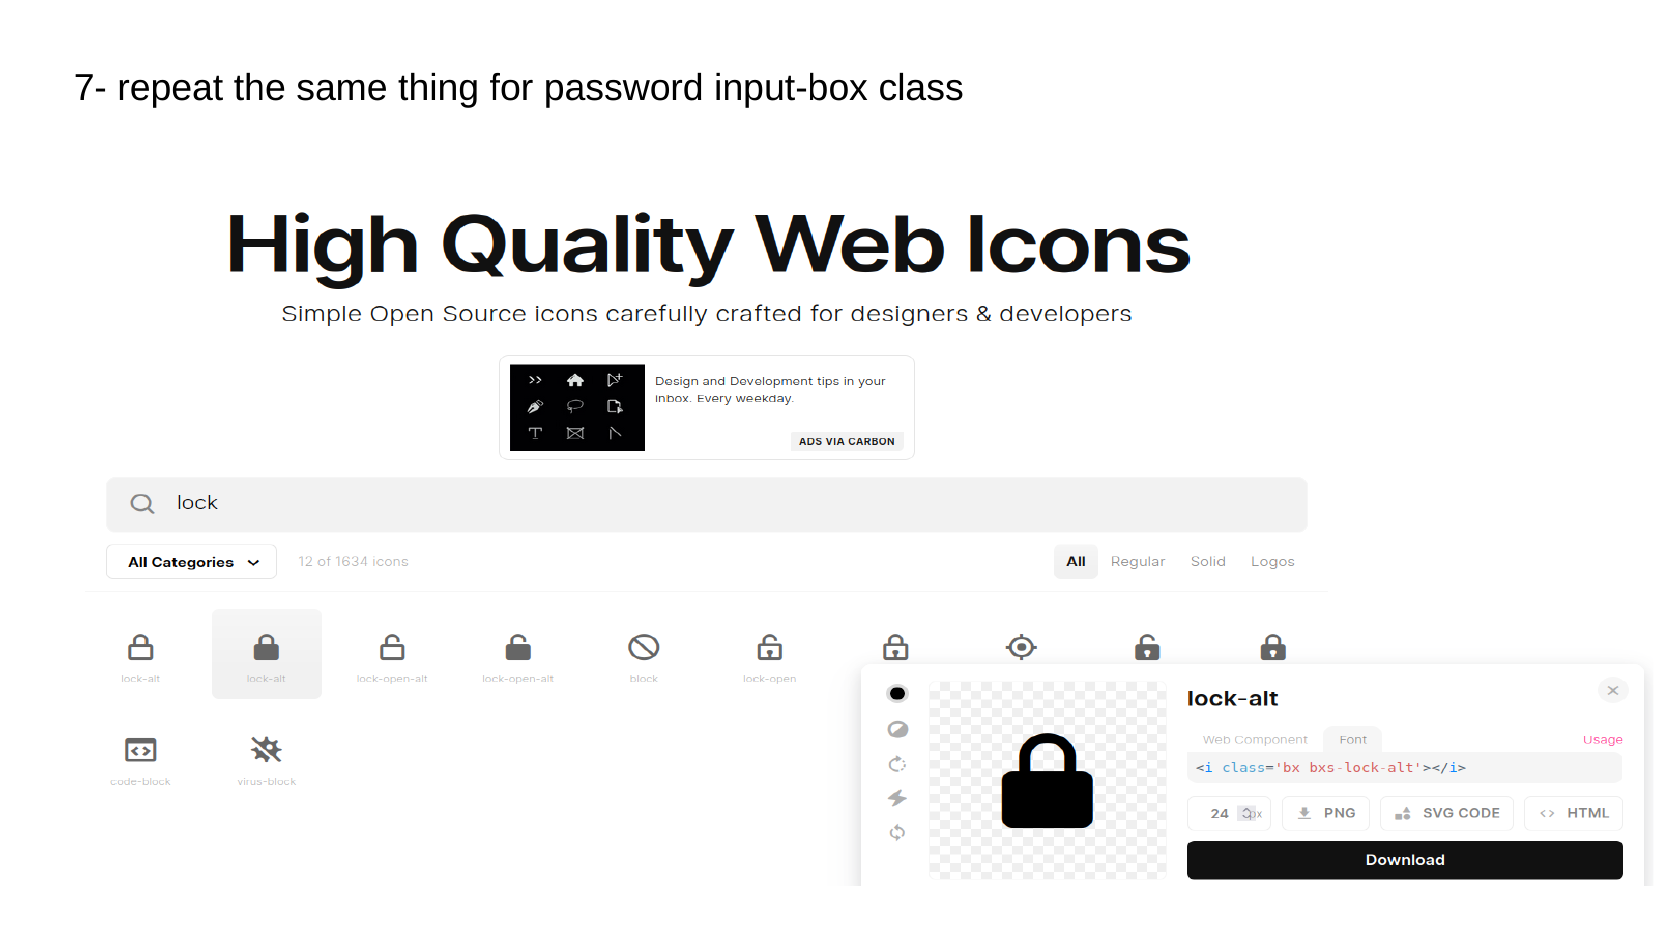

7- repeat the same thing for password input-box class